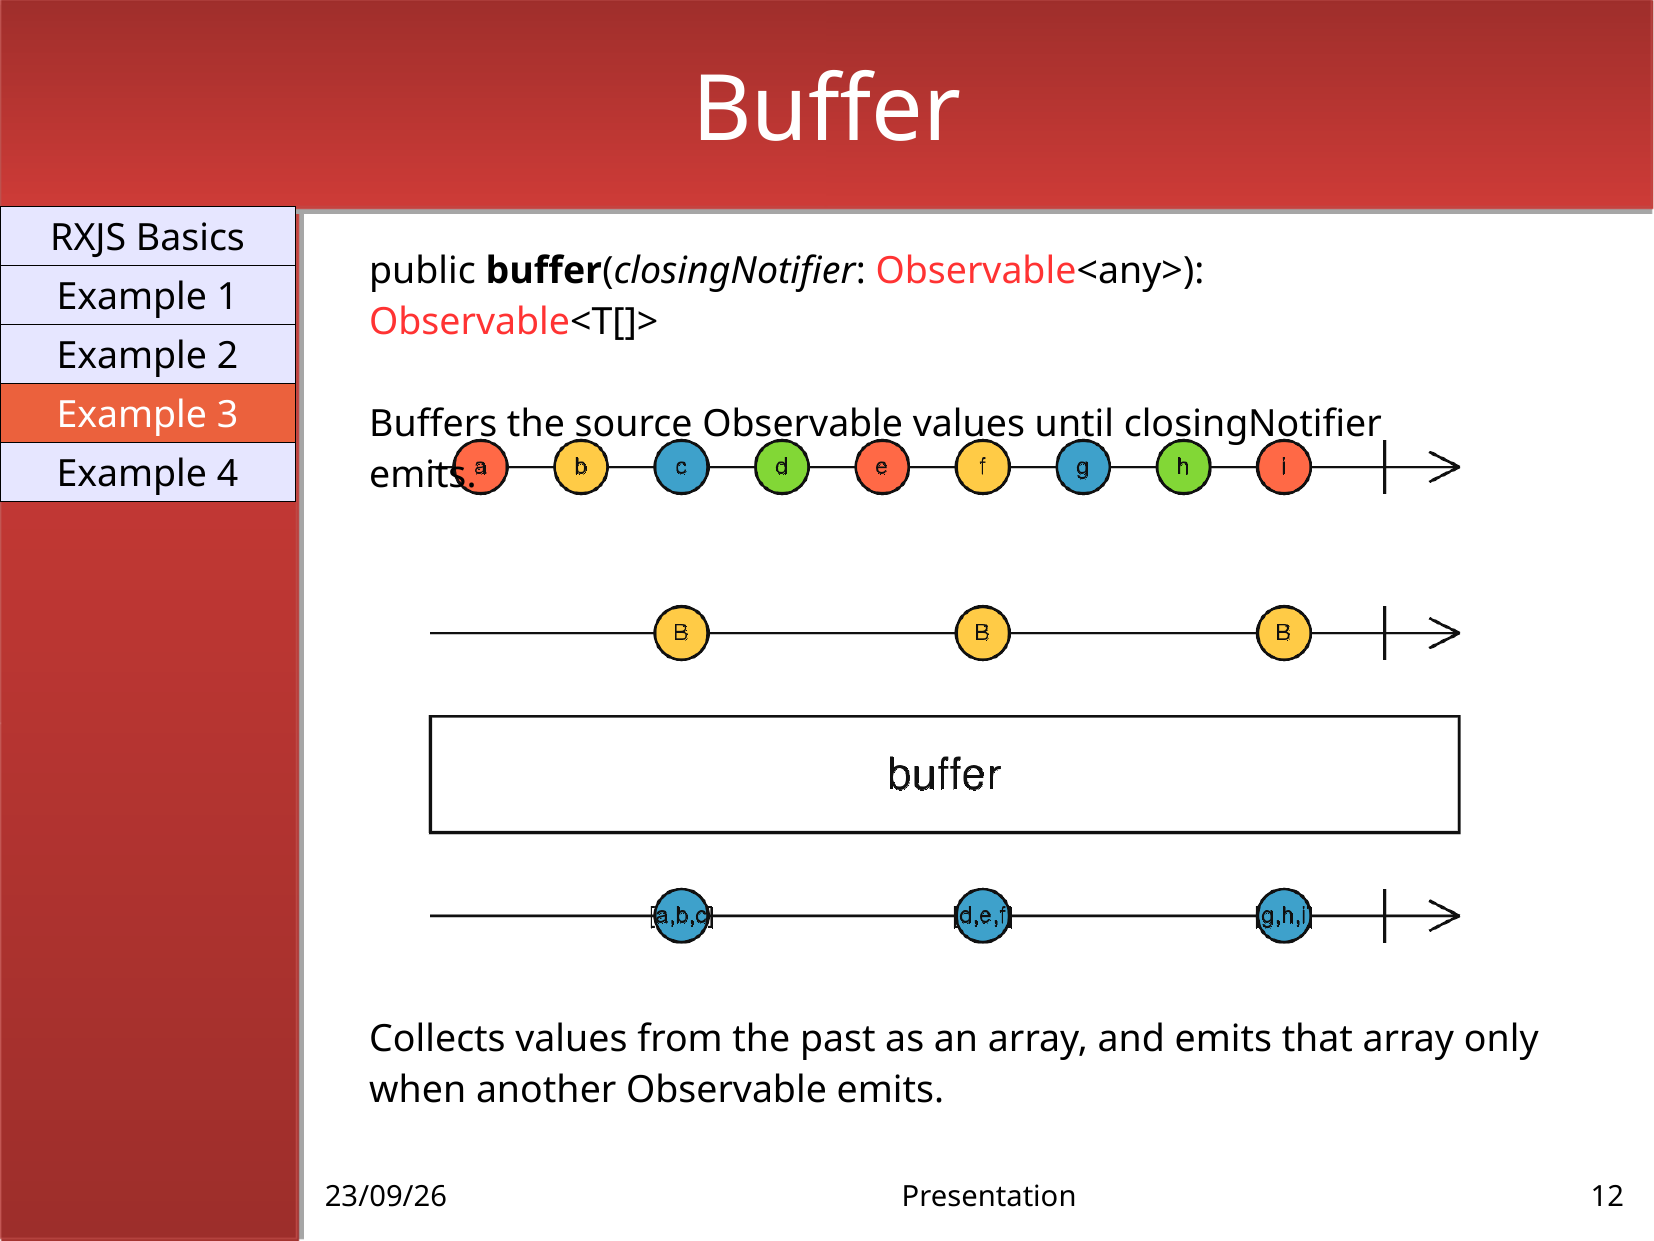

# Buffer
RXJS Basics
public buffer(closingNotifier: Observable<any>): Observable<T[]>
Buffers the source Observable values until closingNotifier emits.
Example 1
Example 2
Example 3
Example 4
Collects values from the past as an array, and emits that array only when another Observable emits.
Presentation
12